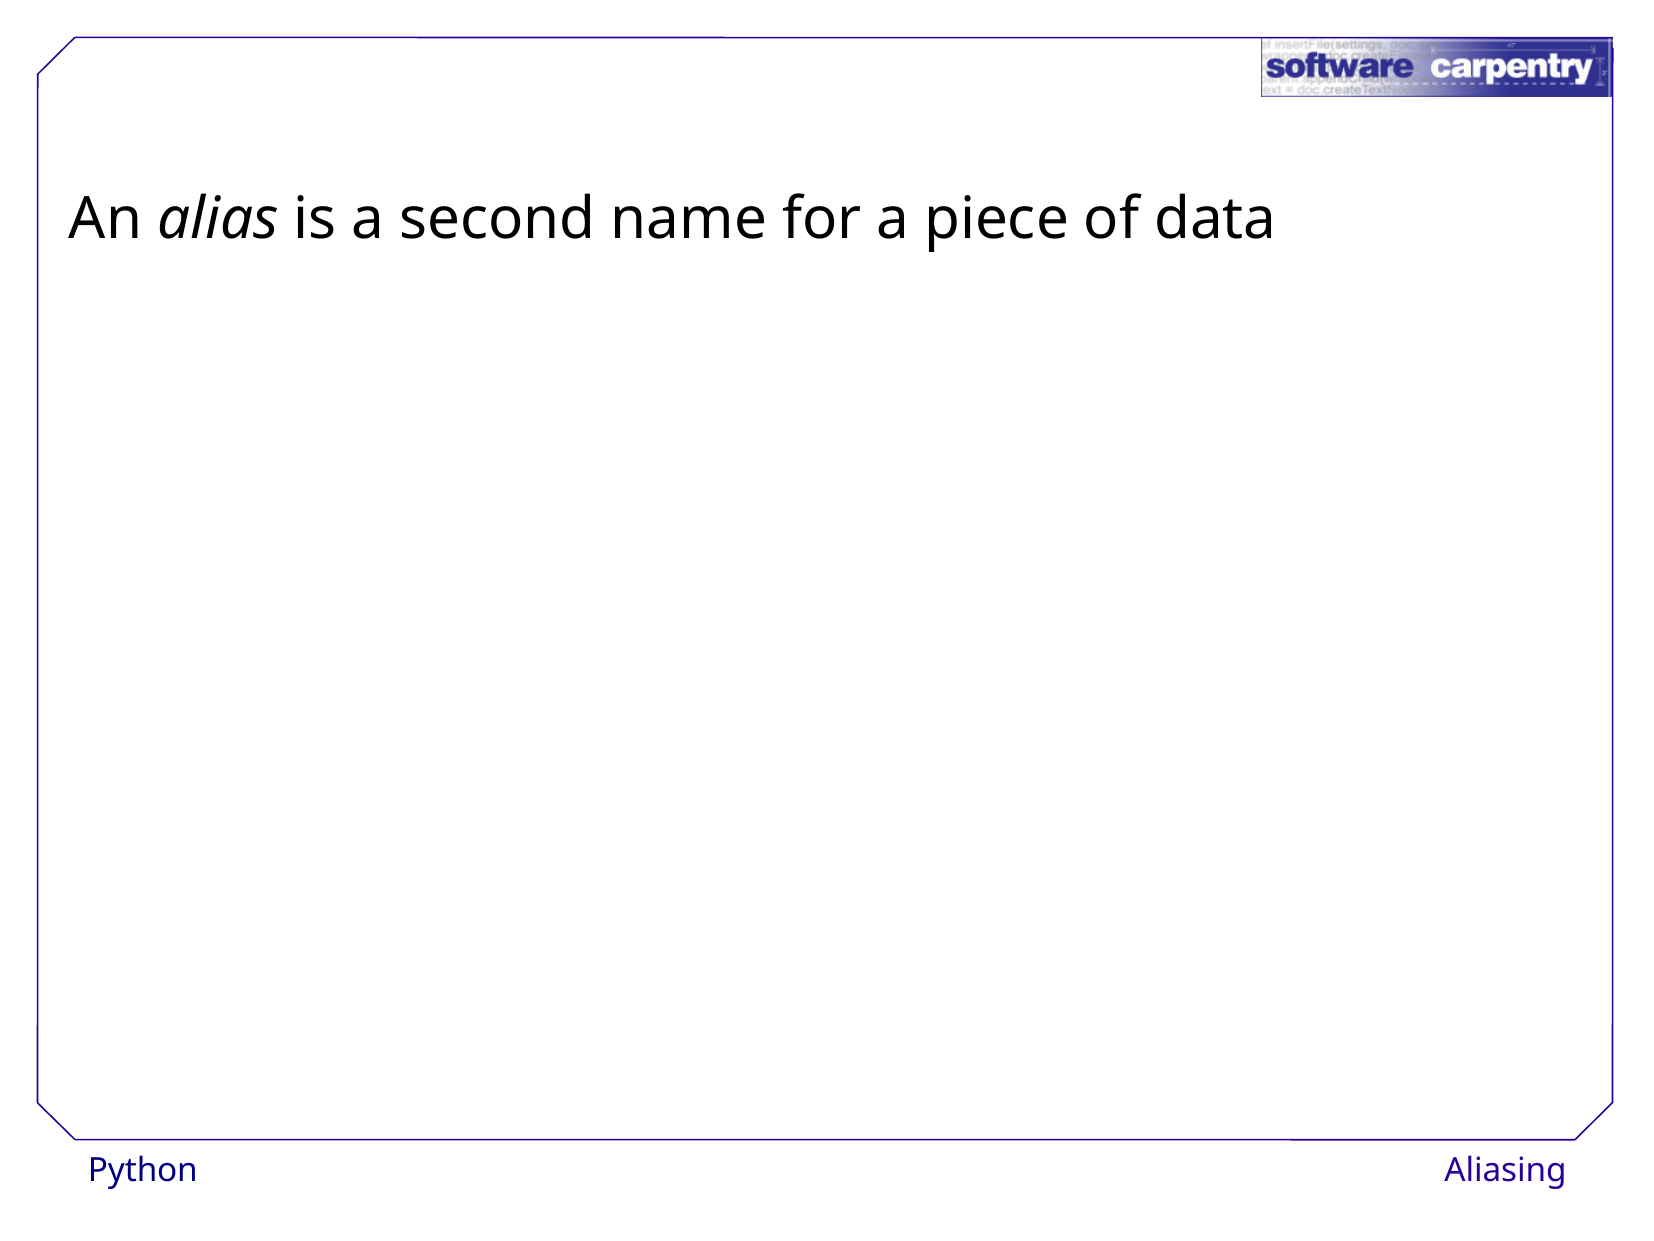

An alias is a second name for a piece of data